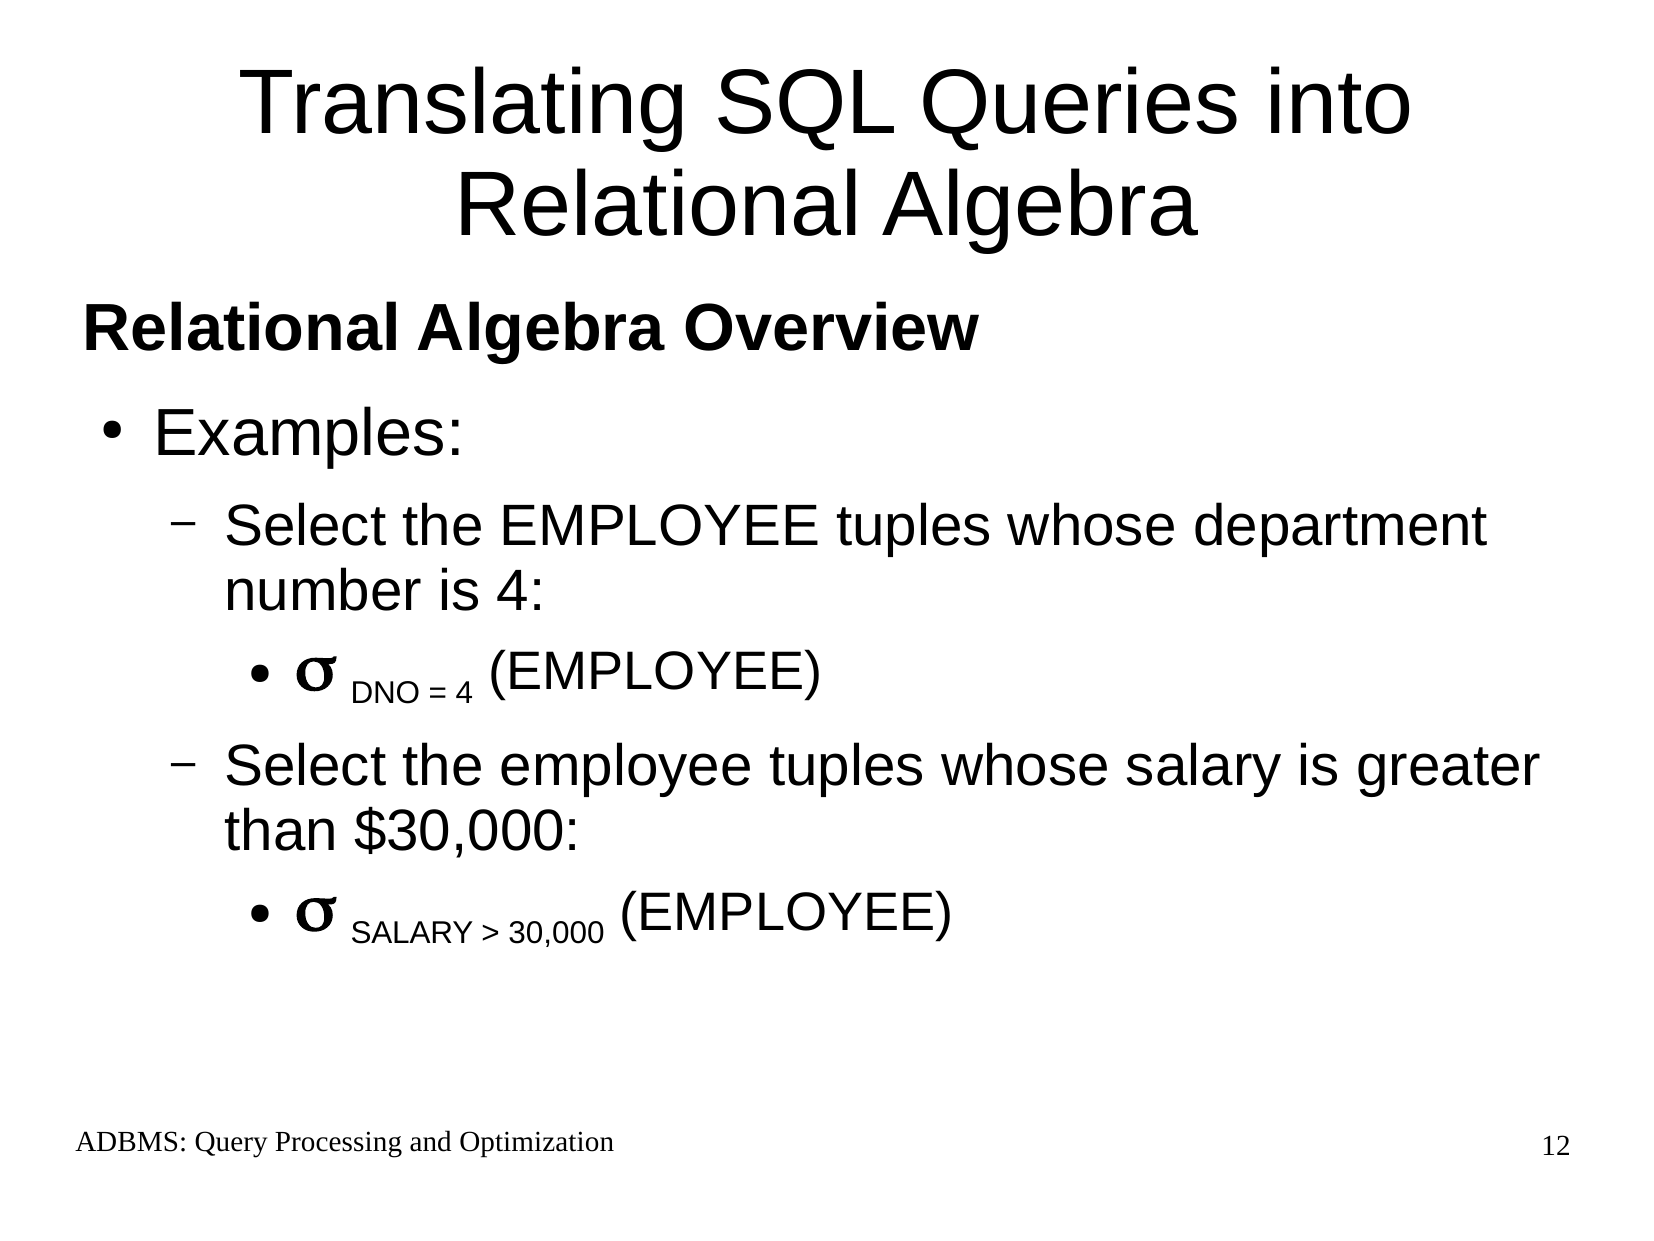

# Translating SQL Queries into Relational Algebra
Relational Algebra Overview
Examples:
Select the EMPLOYEE tuples whose department number is 4:
 DNO = 4 (EMPLOYEE)
Select the employee tuples whose salary is greater than $30,000:
 SALARY > 30,000 (EMPLOYEE)